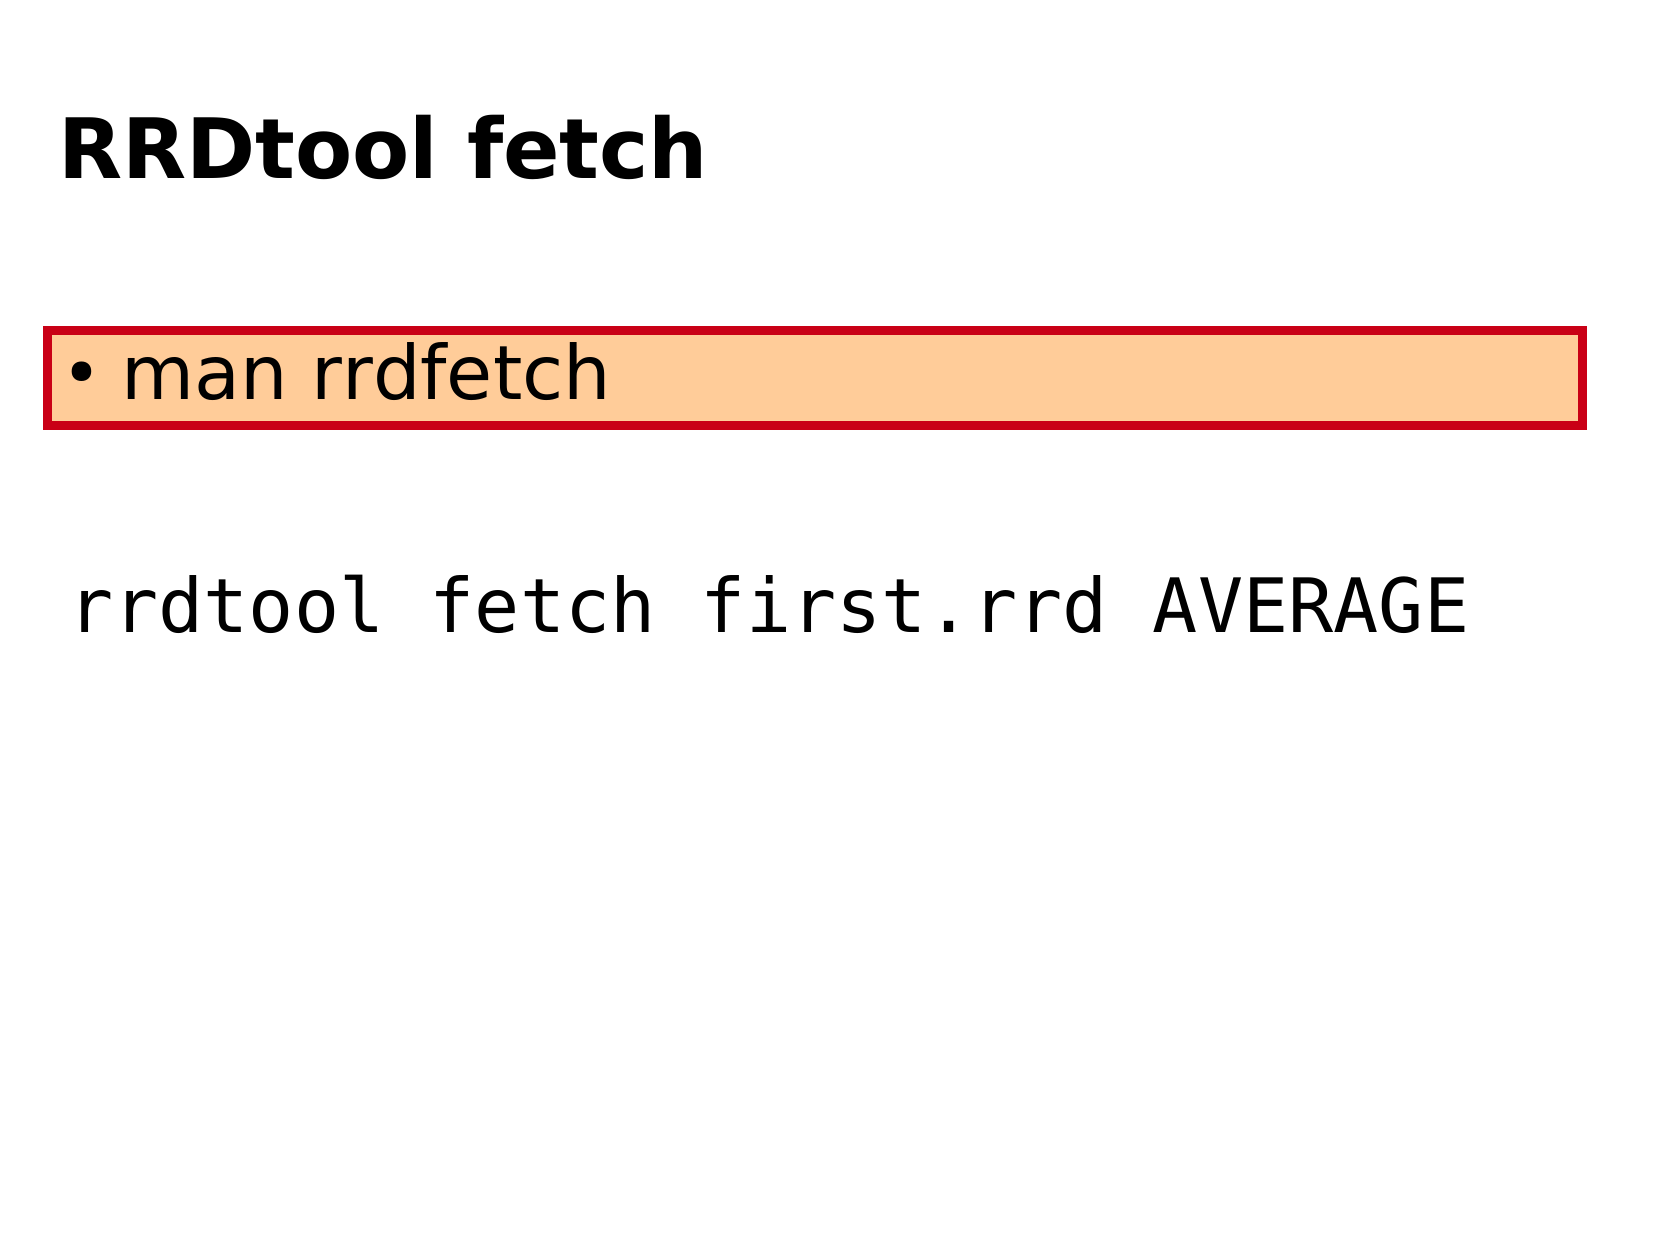

# RRDtool fetch
man rrdfetch
rrdtool fetch first.rrd AVERAGE